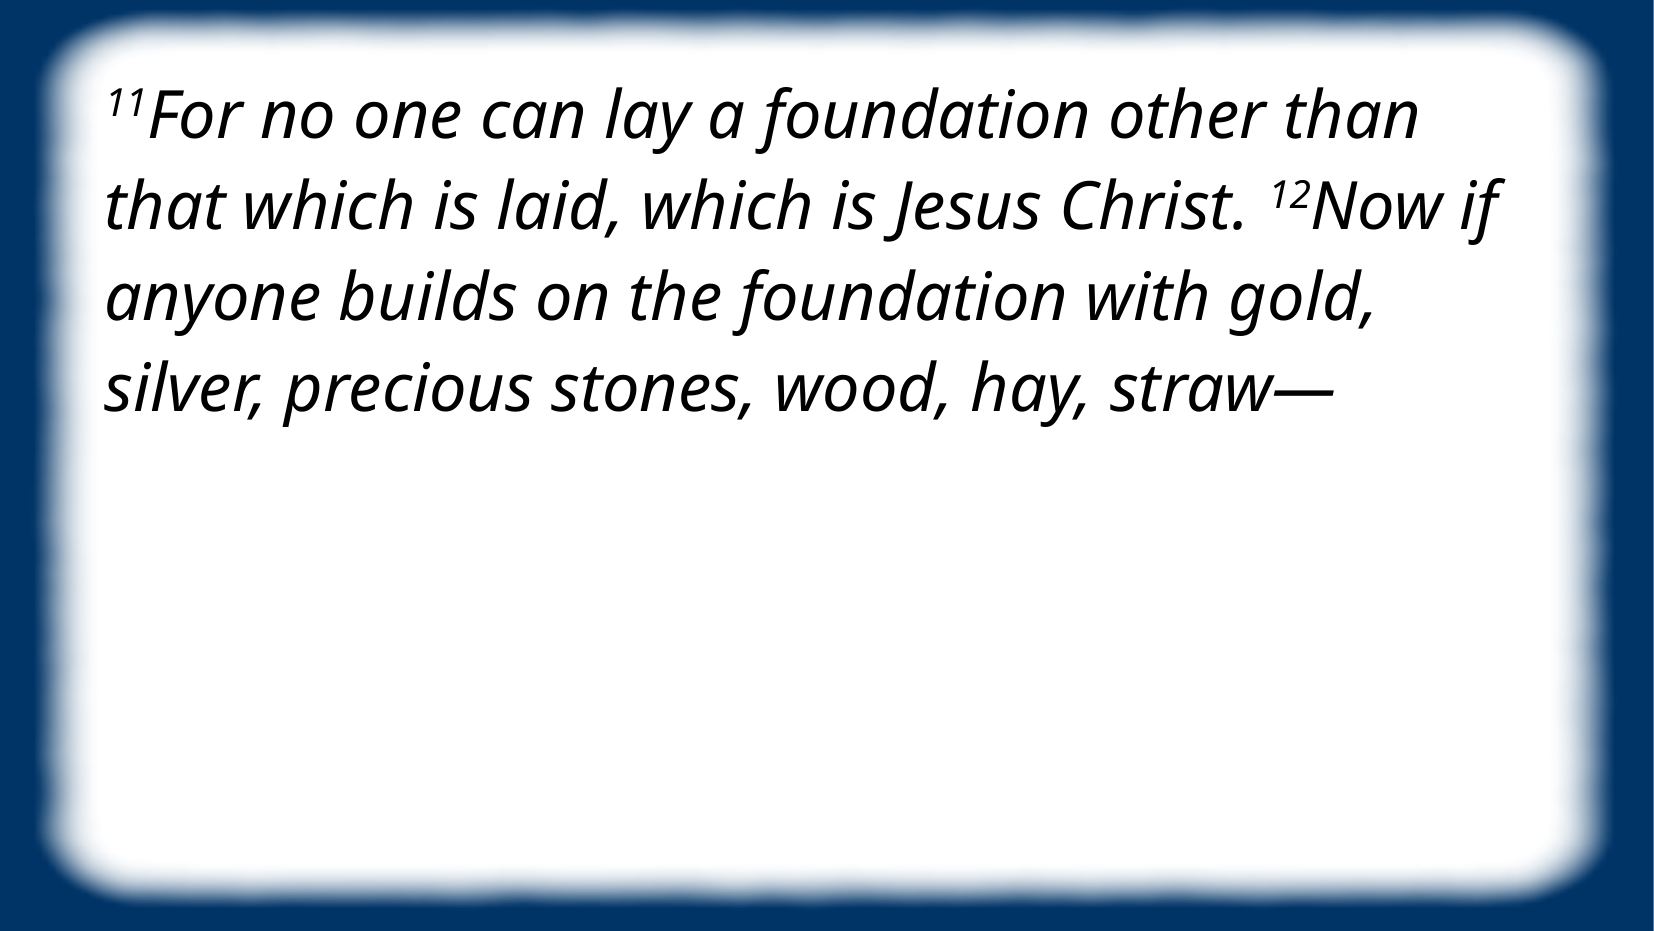

11For no one can lay a foundation other than that which is laid, which is Jesus Christ. 12Now if anyone builds on the foundation with gold, silver, precious stones, wood, hay, straw—